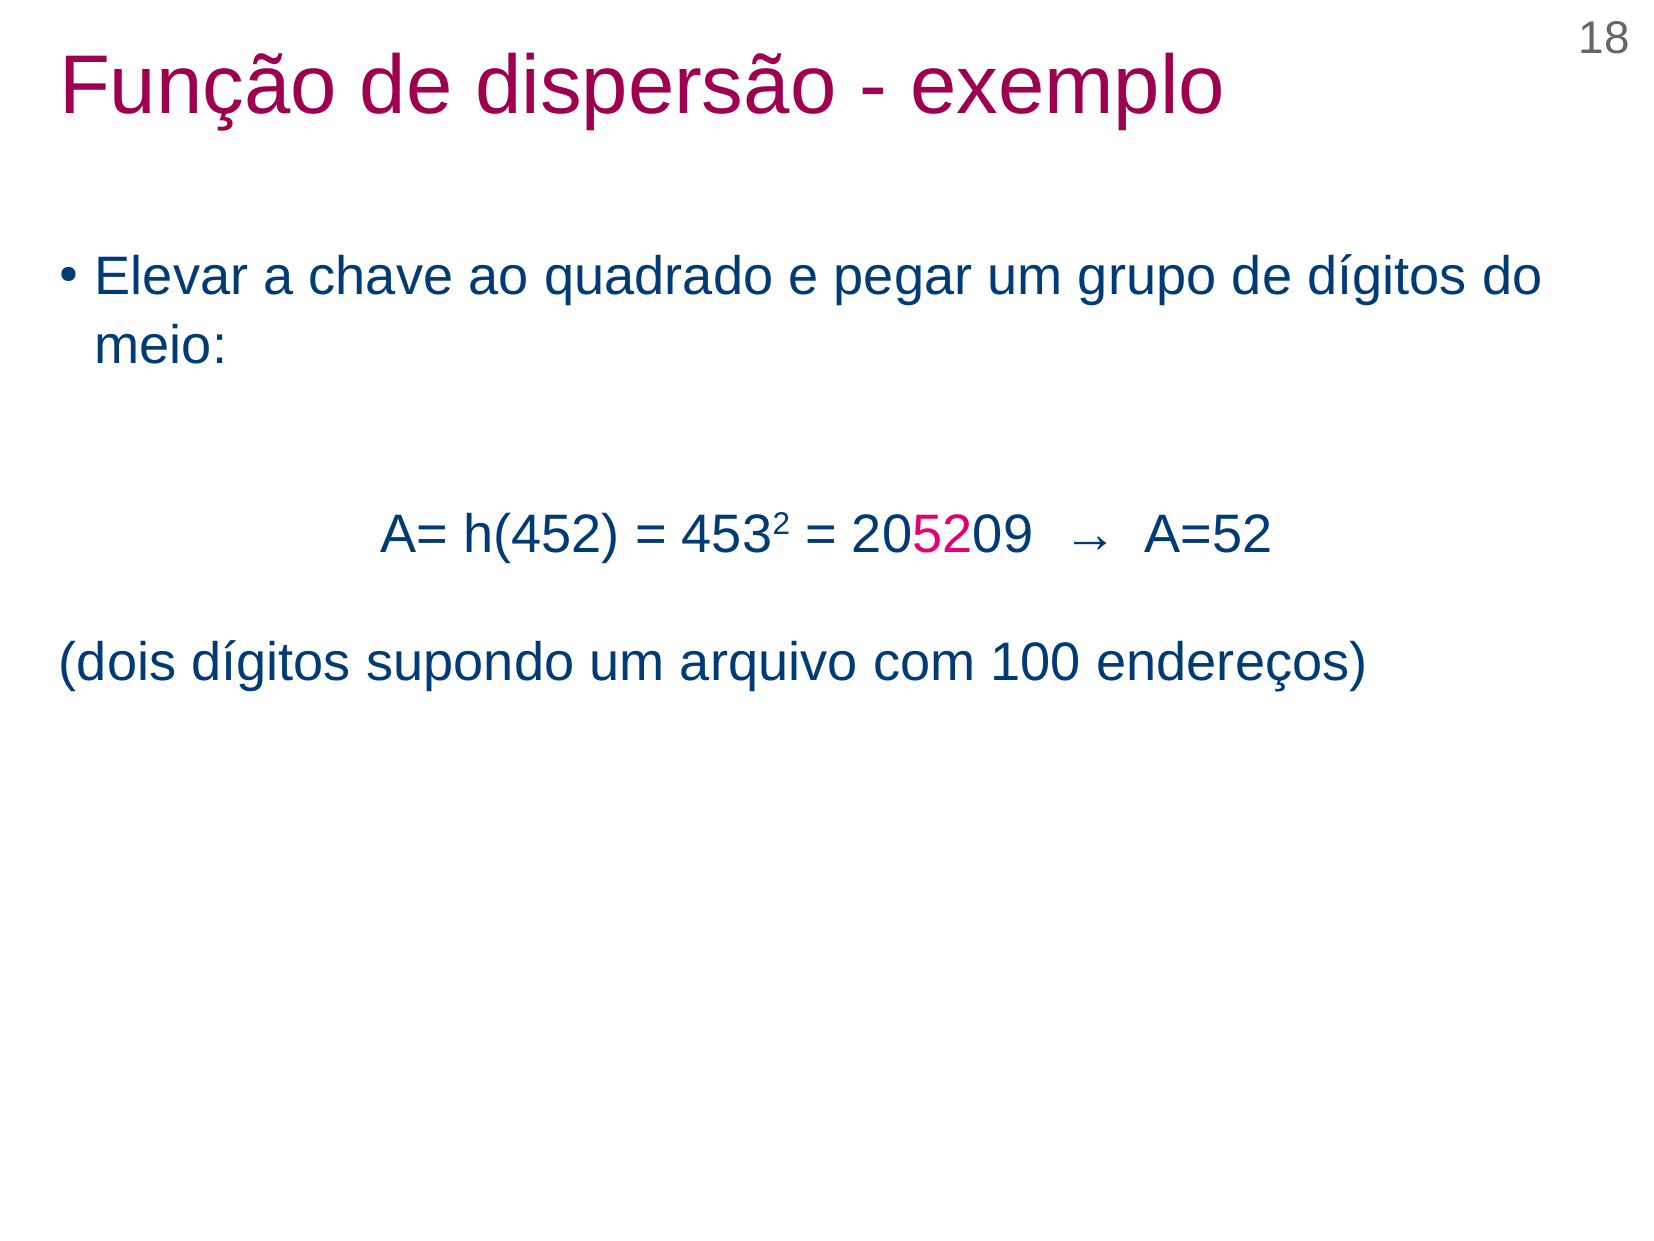

18
# Função de dispersão - exemplo
Elevar a chave ao quadrado e pegar um grupo de dígitos do meio:
A= h(452) = 4532 = 205209 → A=52
(dois dígitos supondo um arquivo com 100 endereços)